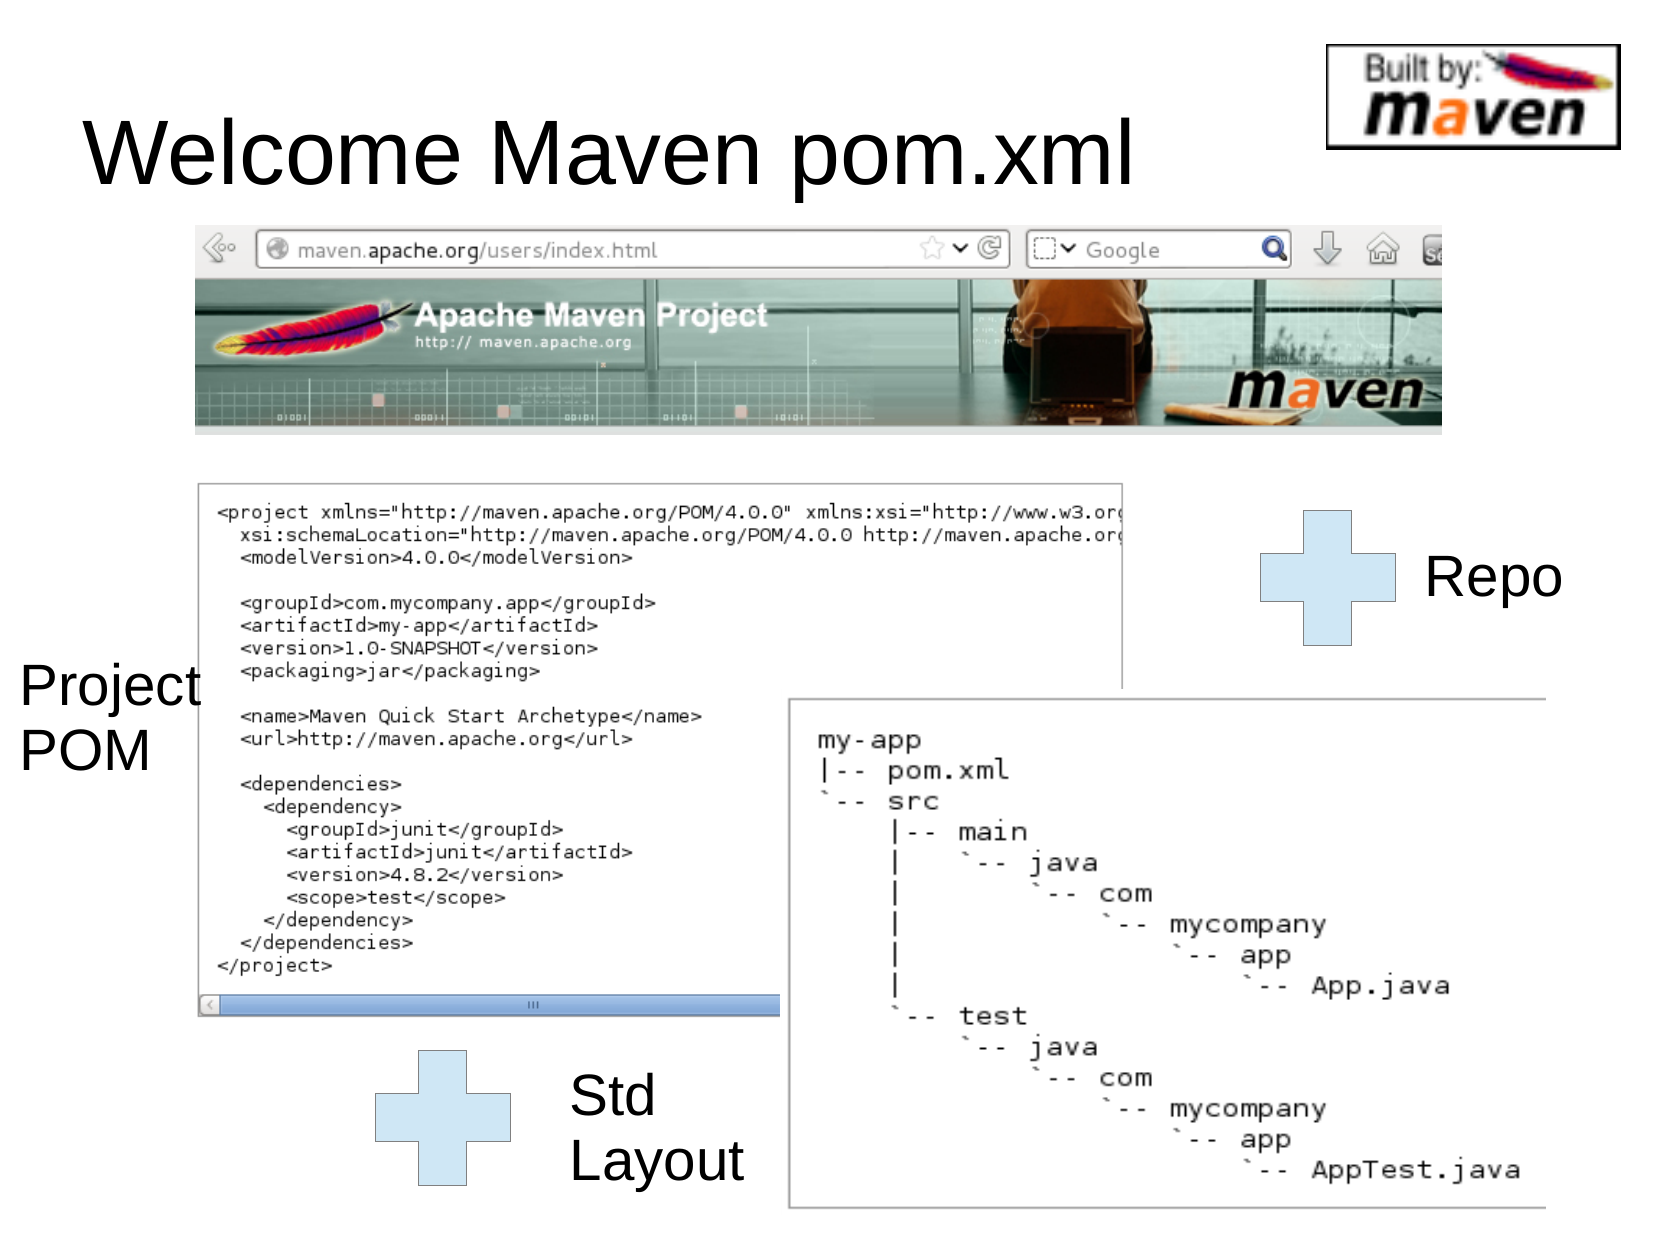

# Welcome Maven pom.xml
Repo
Project
POM
Std
Layout